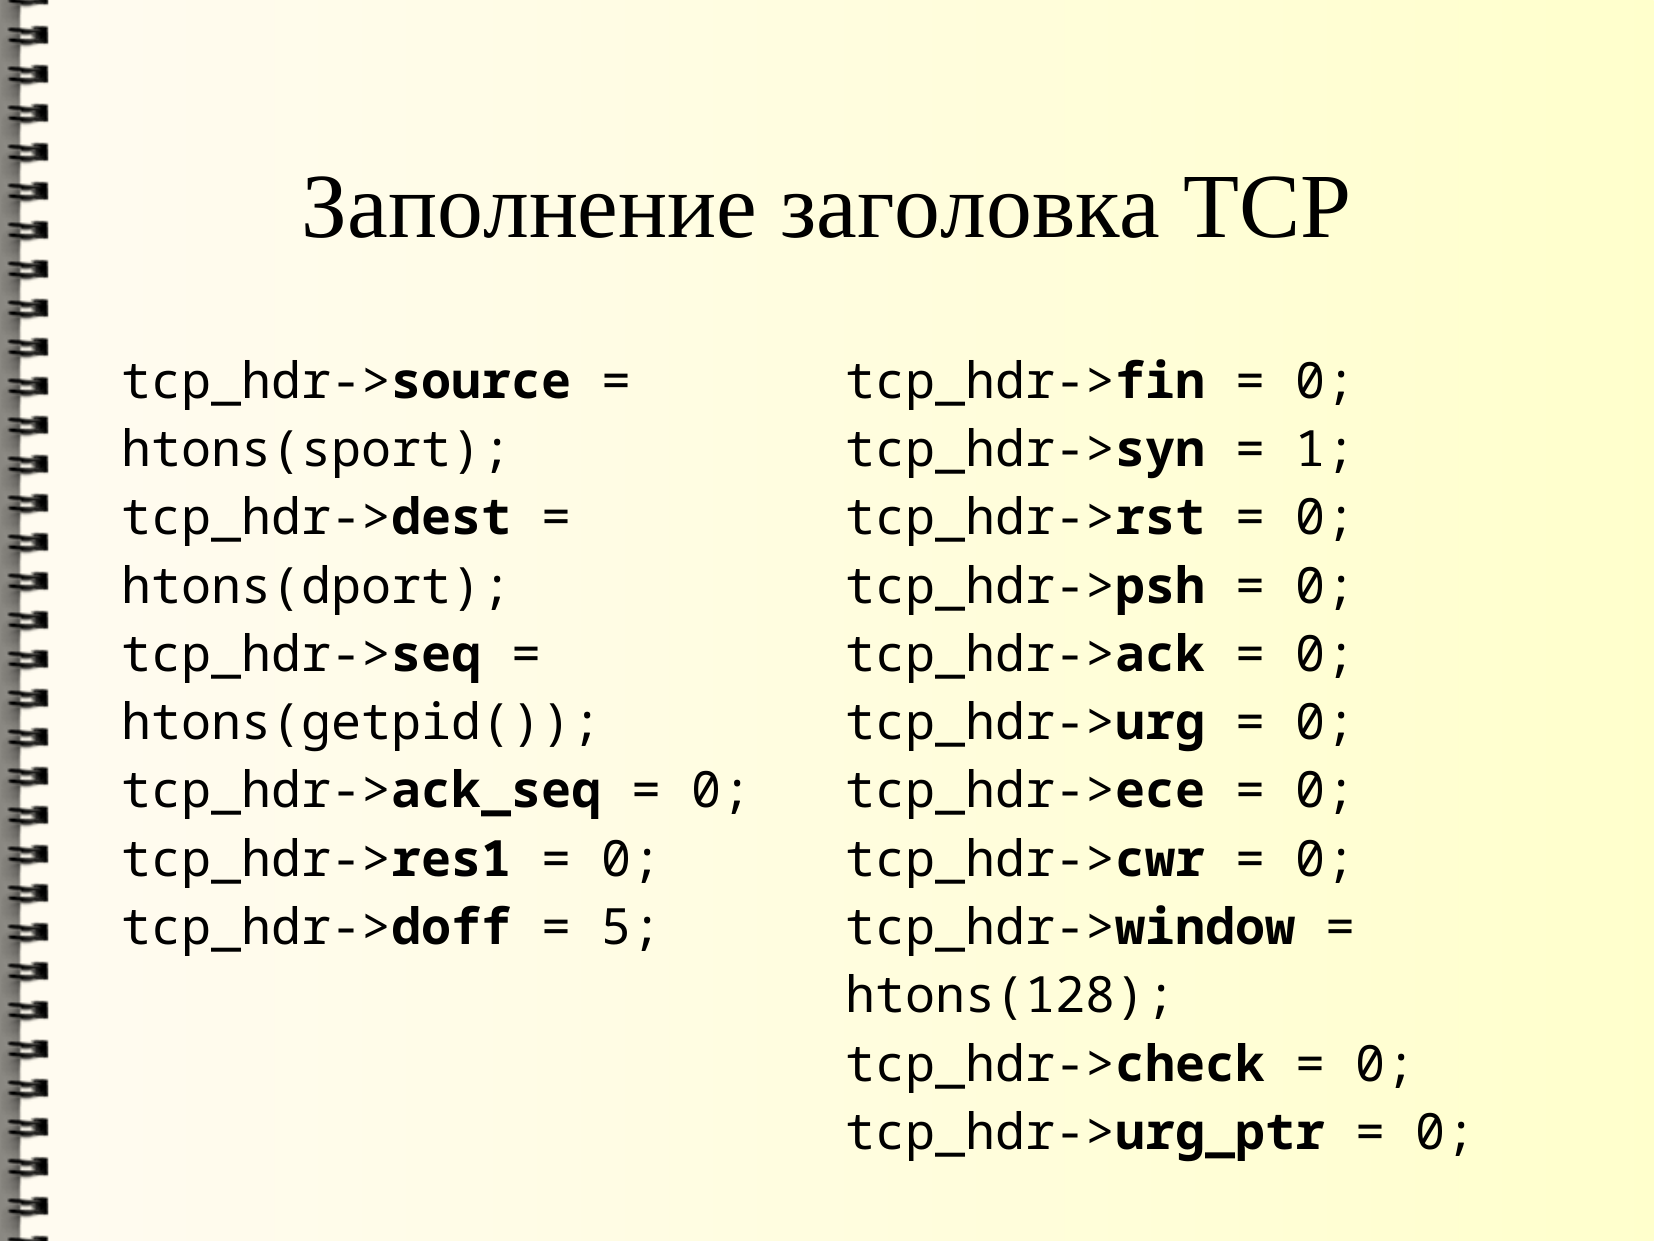

# Заполнение заголовка TCP
tcp_hdr->source = htons(sport); tcp_hdr->dest = htons(dport); tcp_hdr->seq = htons(getpid()); tcp_hdr->ack_seq = 0; tcp_hdr->res1 = 0; tcp_hdr->doff = 5;
tcp_hdr->fin = 0; tcp_hdr->syn = 1; tcp_hdr->rst = 0; tcp_hdr->psh = 0; tcp_hdr->ack = 0; tcp_hdr->urg = 0; tcp_hdr->ece = 0; tcp_hdr->cwr = 0; tcp_hdr->window = htons(128);
tcp_hdr->check = 0; tcp_hdr->urg_ptr = 0;